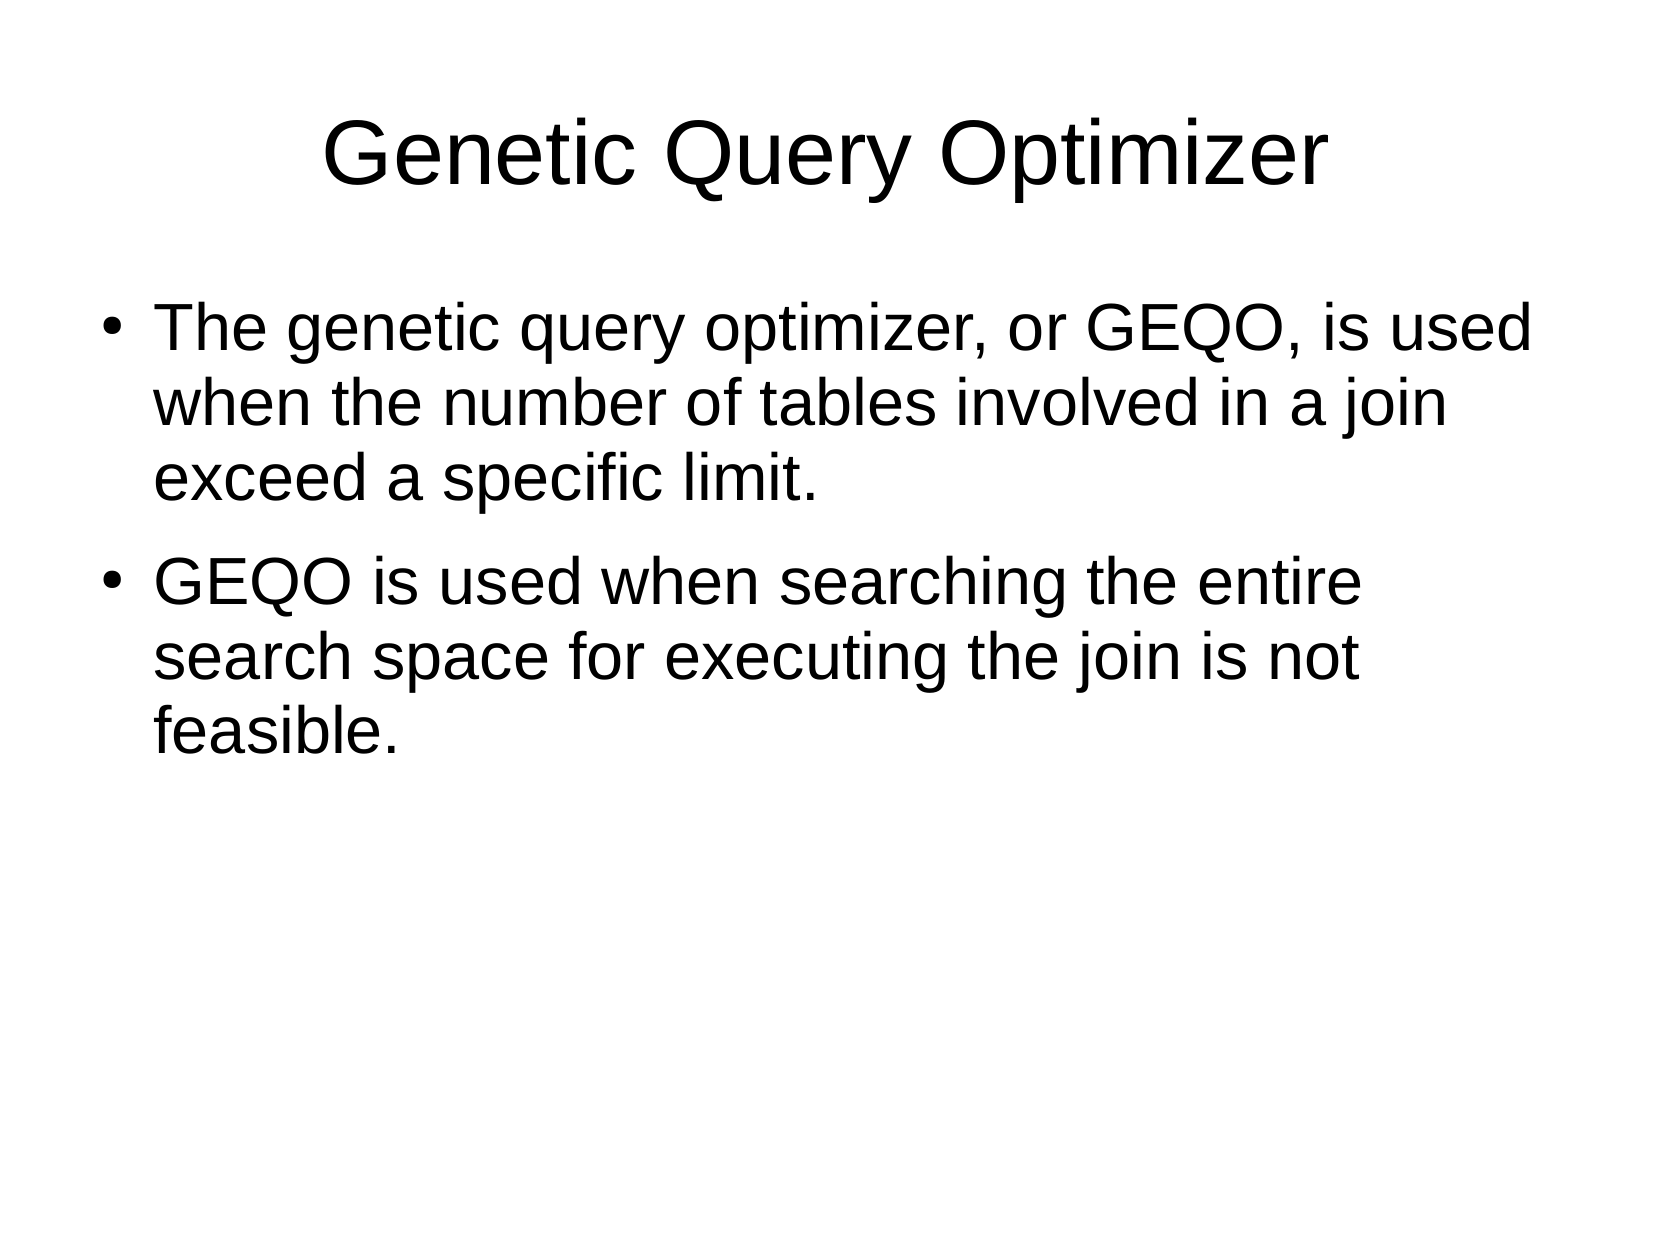

# Genetic Query Optimizer
The genetic query optimizer, or GEQO, is used when the number of tables involved in a join exceed a specific limit.
GEQO is used when searching the entire search space for executing the join is not feasible.